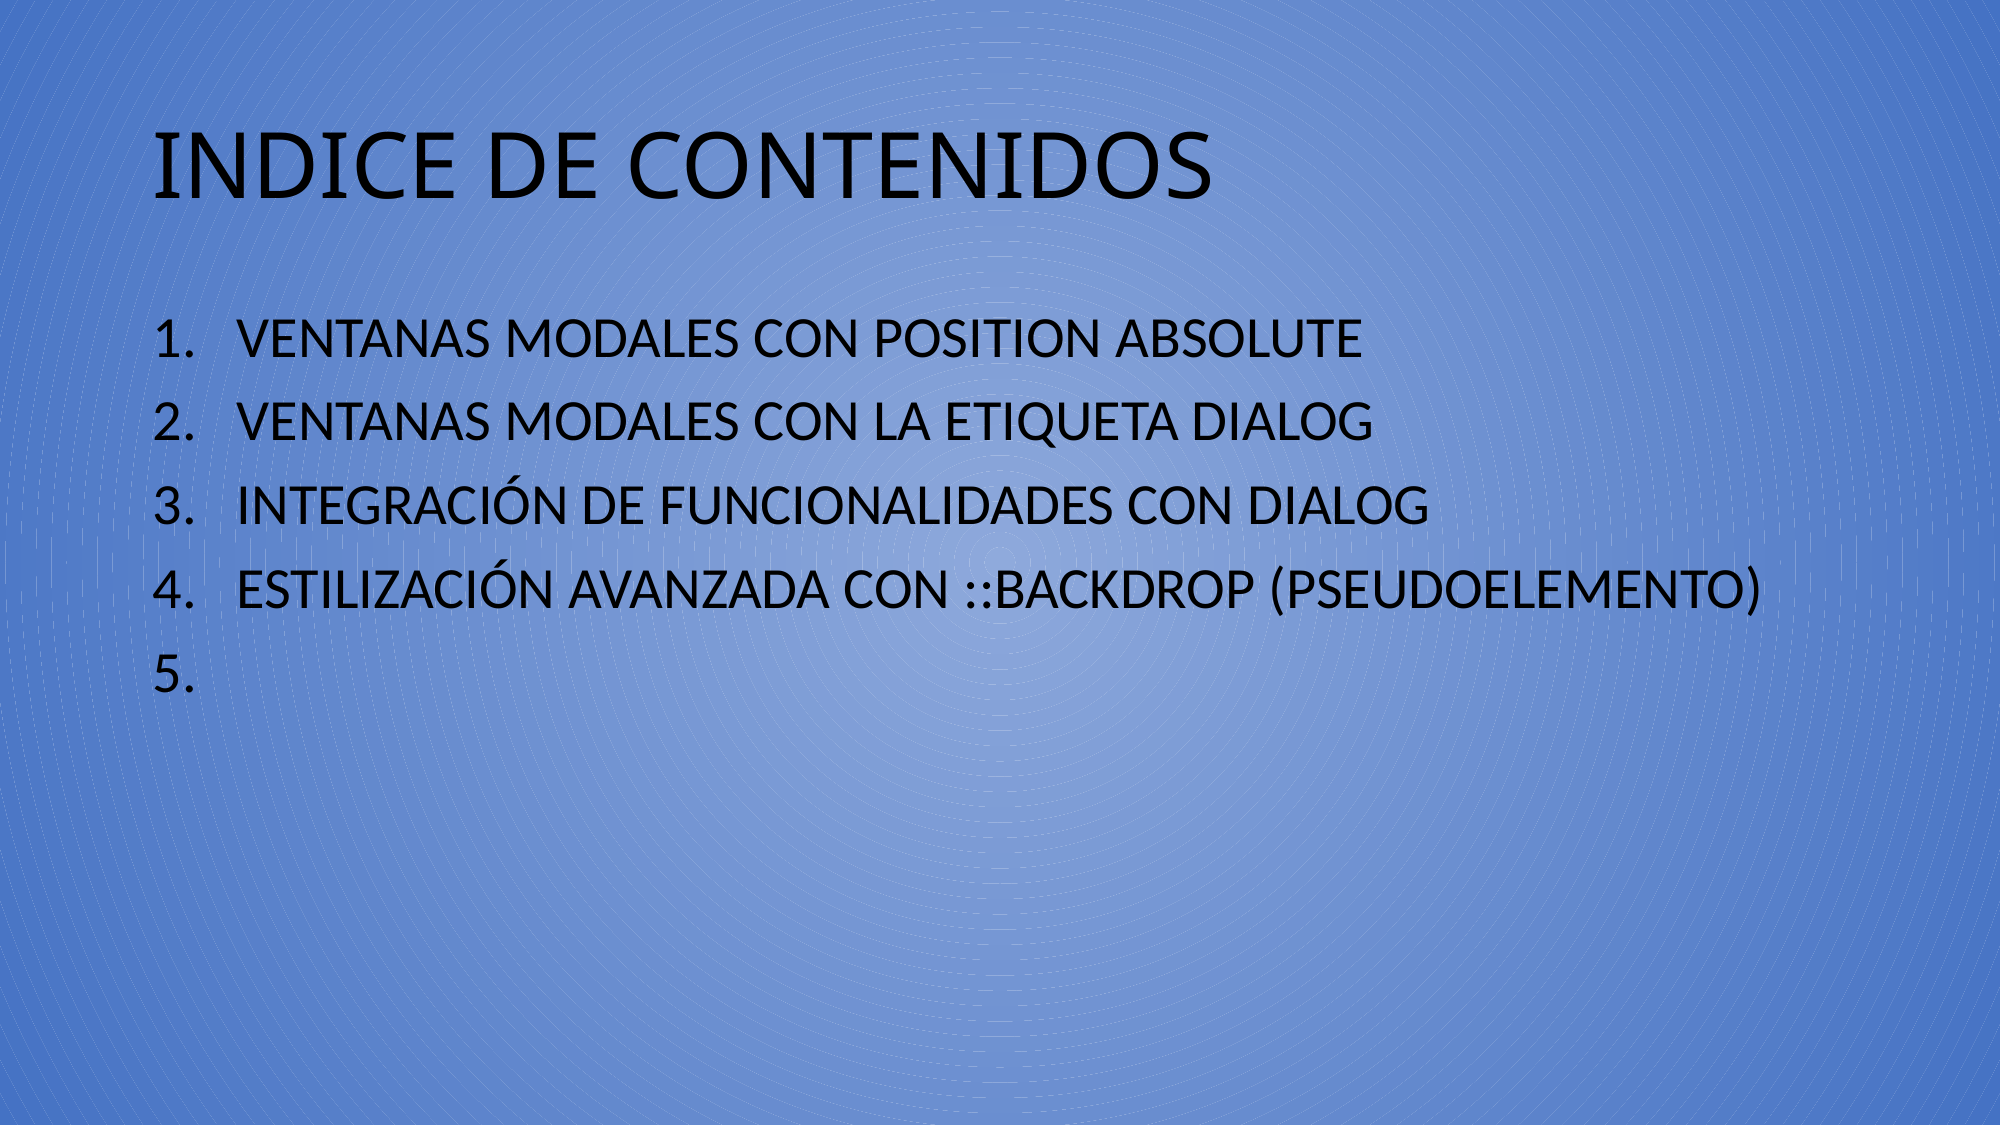

# INDICE DE CONTENIDOS
VENTANAS MODALES CON POSITION ABSOLUTE
VENTANAS MODALES CON LA ETIQUETA DIALOG
INTEGRACIÓN DE FUNCIONALIDADES CON DIALOG
ESTILIZACIÓN AVANZADA CON ::BACKDROP (PSEUDOELEMENTO)